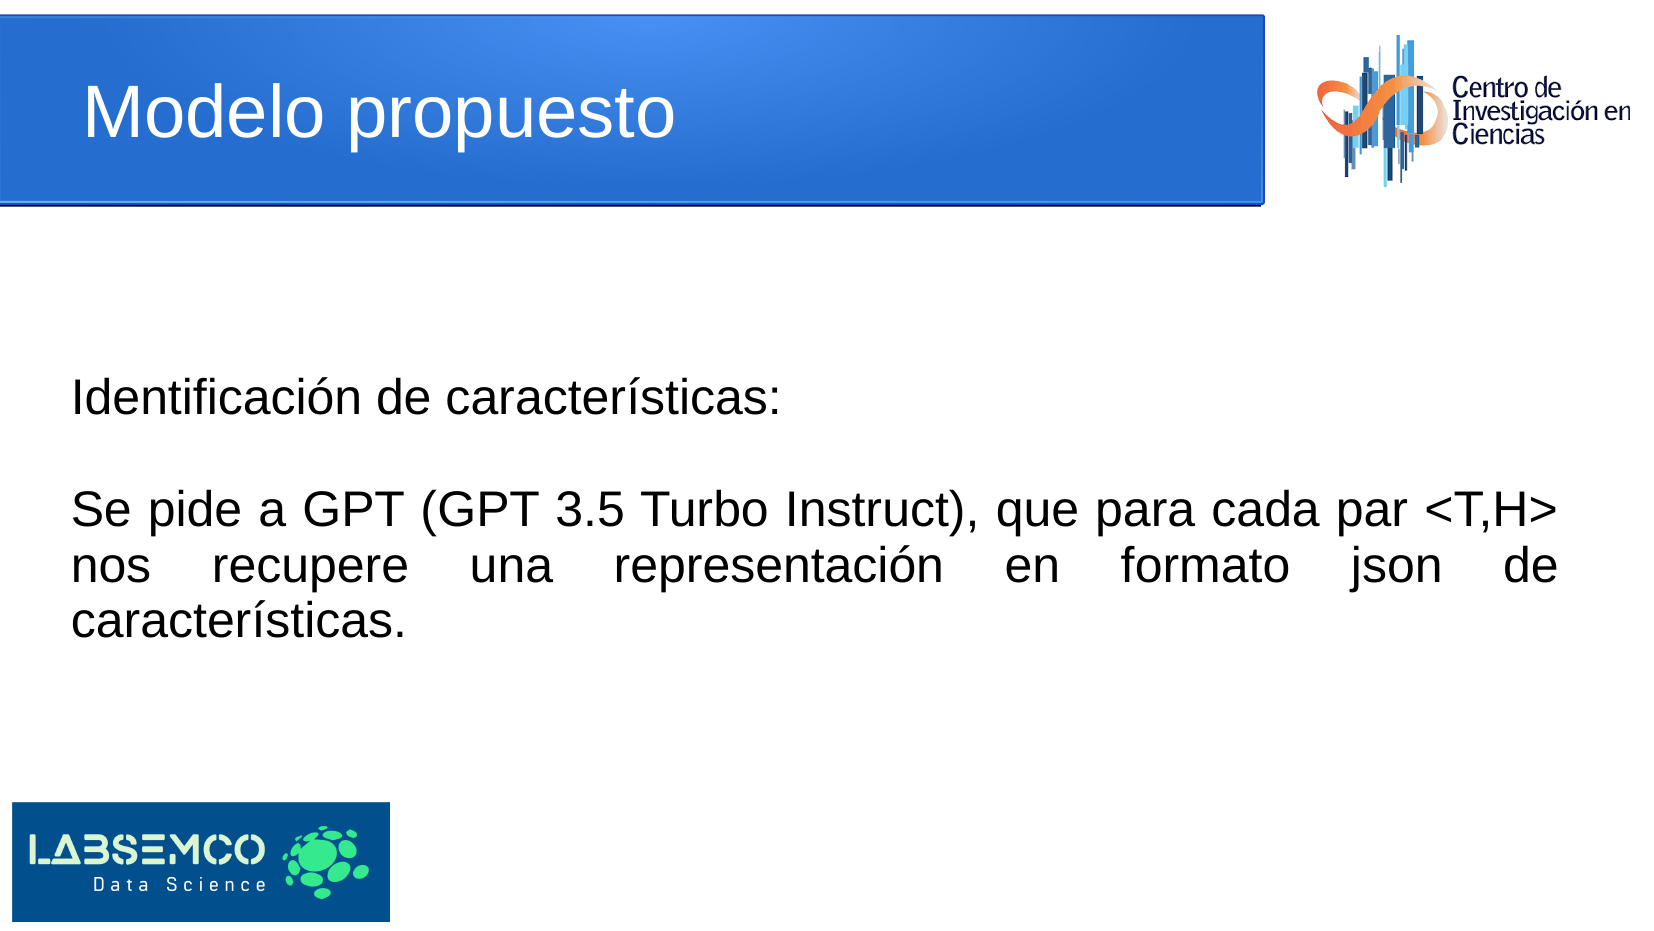

Modelo propuesto
# Identificación de características:
Se pide a GPT (GPT 3.5 Turbo Instruct), que para cada par <T,H> nos recupere una representación en formato json de características.